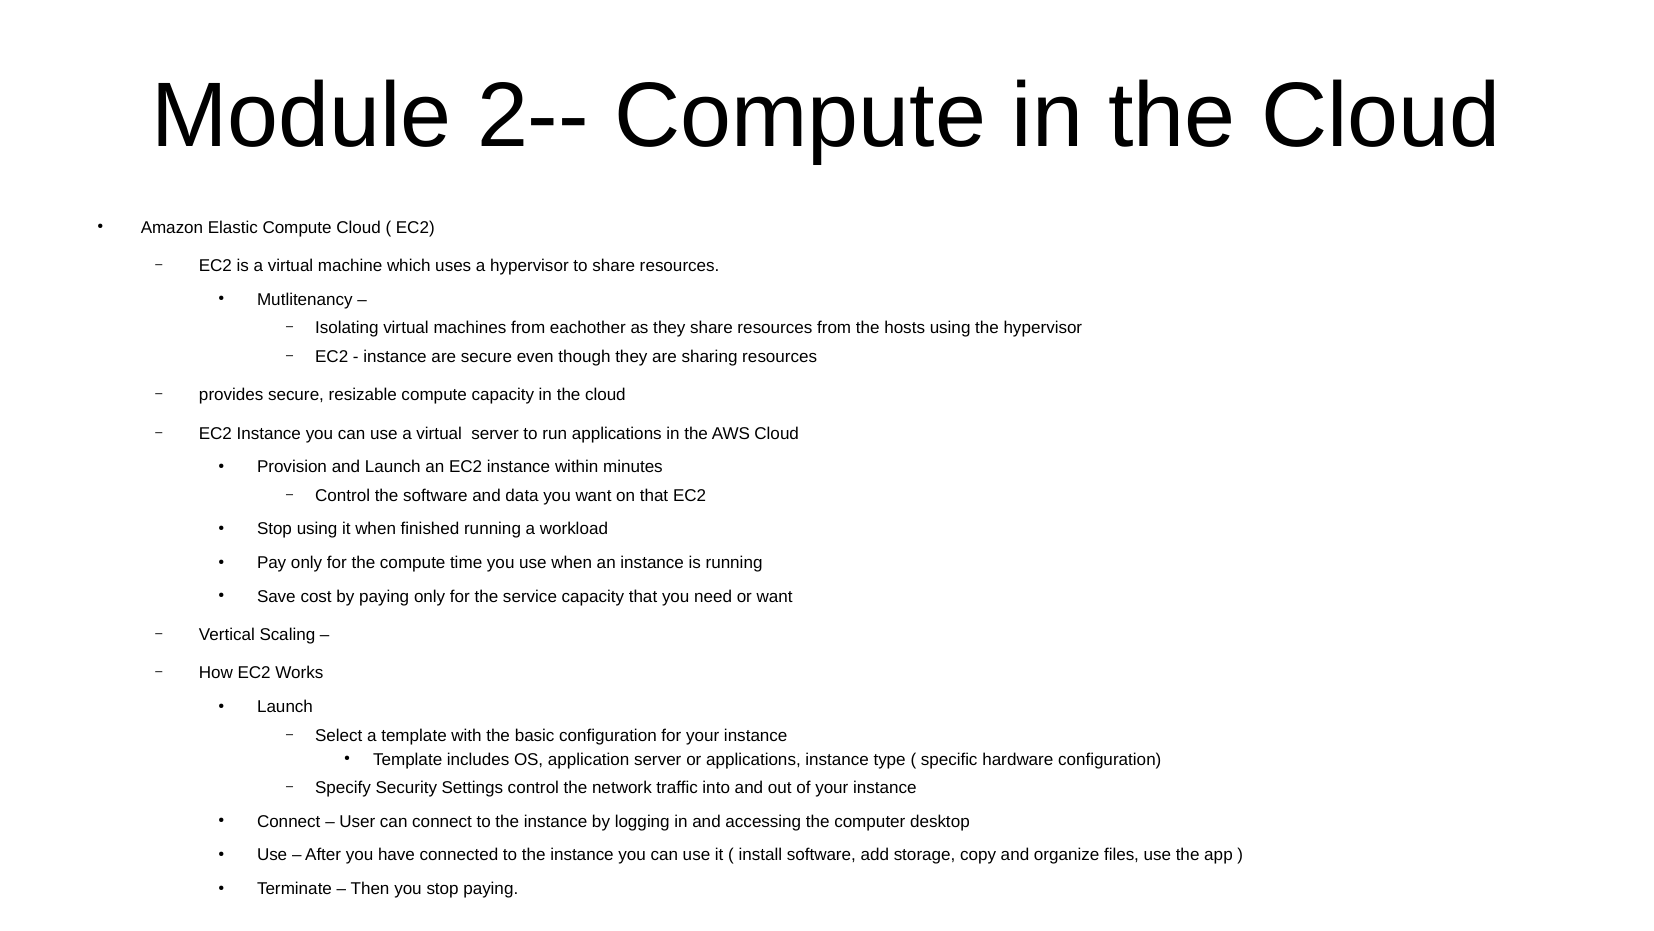

# Module 2-- Compute in the Cloud
Amazon Elastic Compute Cloud ( EC2)
EC2 is a virtual machine which uses a hypervisor to share resources.
Mutlitenancy –
Isolating virtual machines from eachother as they share resources from the hosts using the hypervisor
EC2 - instance are secure even though they are sharing resources
provides secure, resizable compute capacity in the cloud
EC2 Instance you can use a virtual server to run applications in the AWS Cloud
Provision and Launch an EC2 instance within minutes
Control the software and data you want on that EC2
Stop using it when finished running a workload
Pay only for the compute time you use when an instance is running
Save cost by paying only for the service capacity that you need or want
Vertical Scaling –
How EC2 Works
Launch
Select a template with the basic configuration for your instance
Template includes OS, application server or applications, instance type ( specific hardware configuration)
Specify Security Settings control the network traffic into and out of your instance
Connect – User can connect to the instance by logging in and accessing the computer desktop
Use – After you have connected to the instance you can use it ( install software, add storage, copy and organize files, use the app )
Terminate – Then you stop paying.